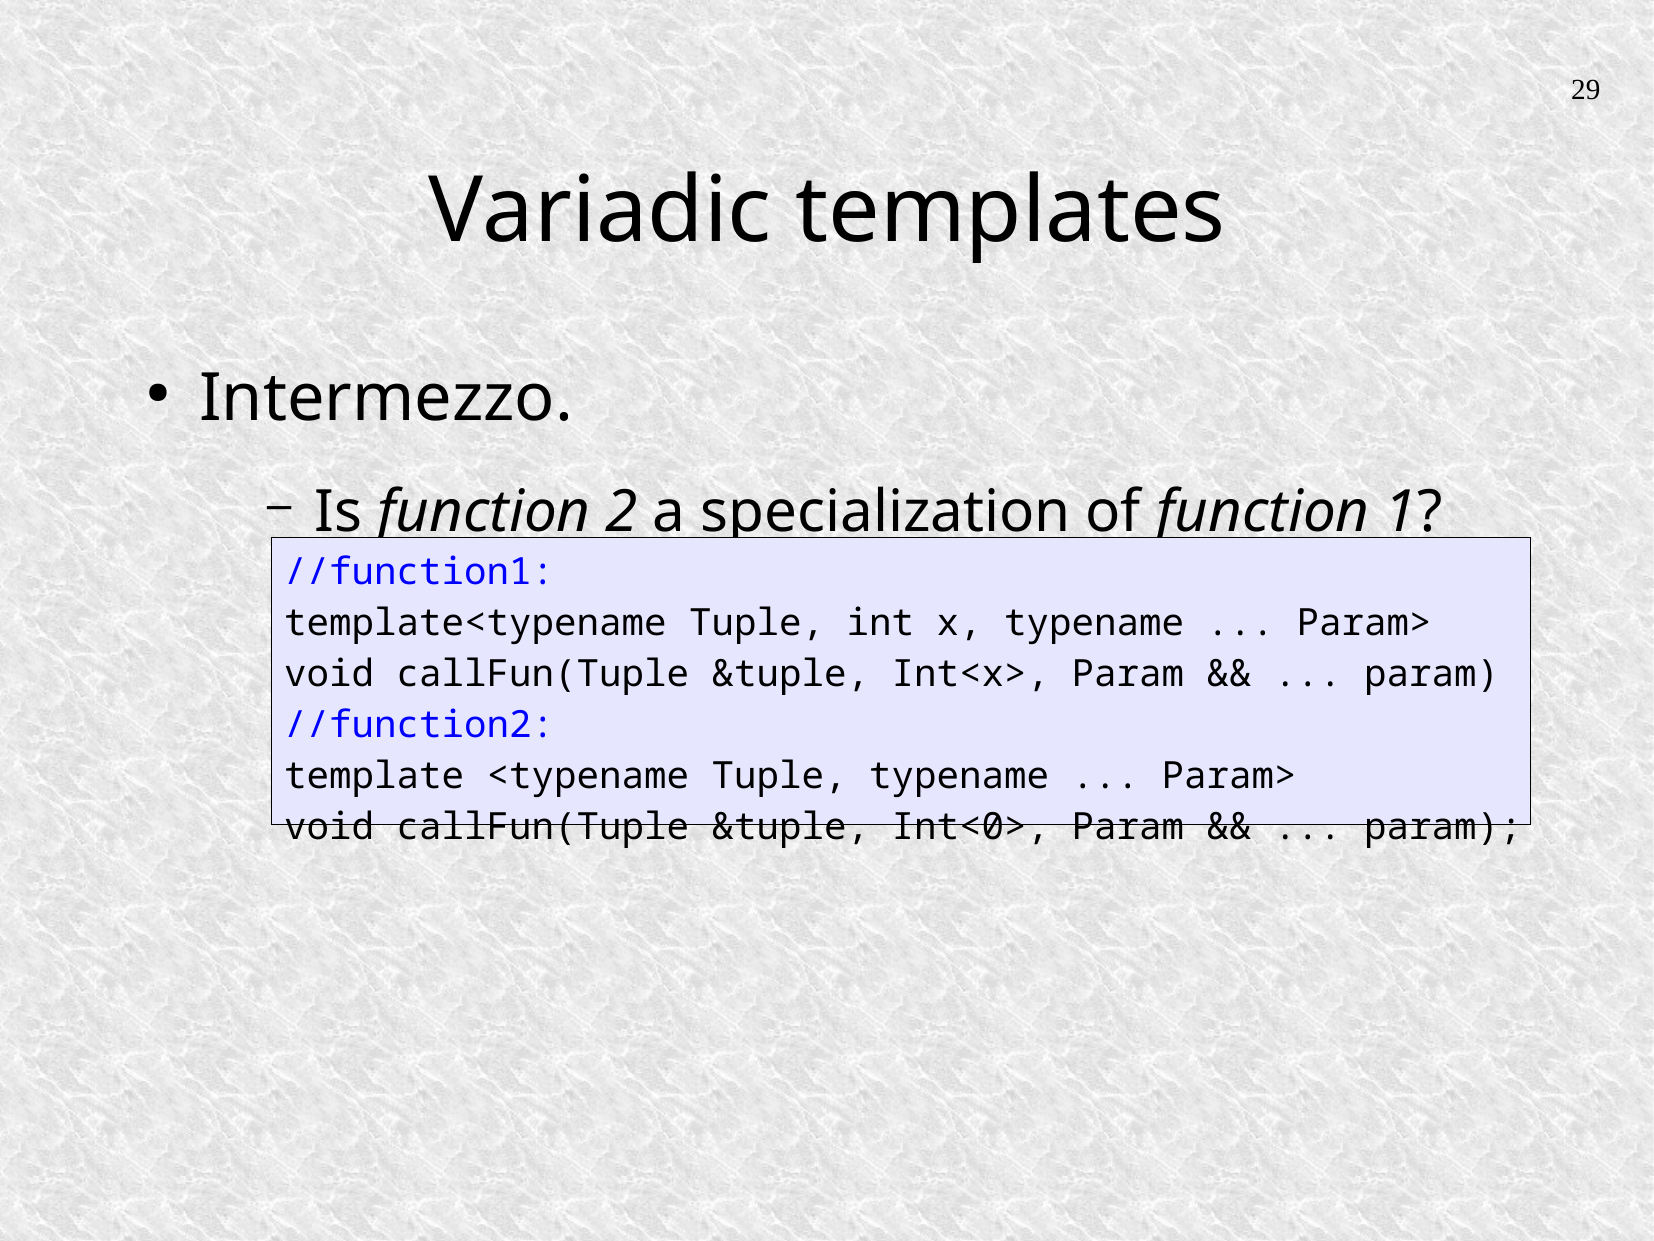

29
# Variadic templates
Intermezzo.
Is function 2 a specialization of function 1?
//function1:
template<typename Tuple, int x, typename ... Param>
void callFun(Tuple &tuple, Int<x>, Param && ... param)
//function2:
template <typename Tuple, typename ... Param>
void callFun(Tuple &tuple, Int<0>, Param && ... param);